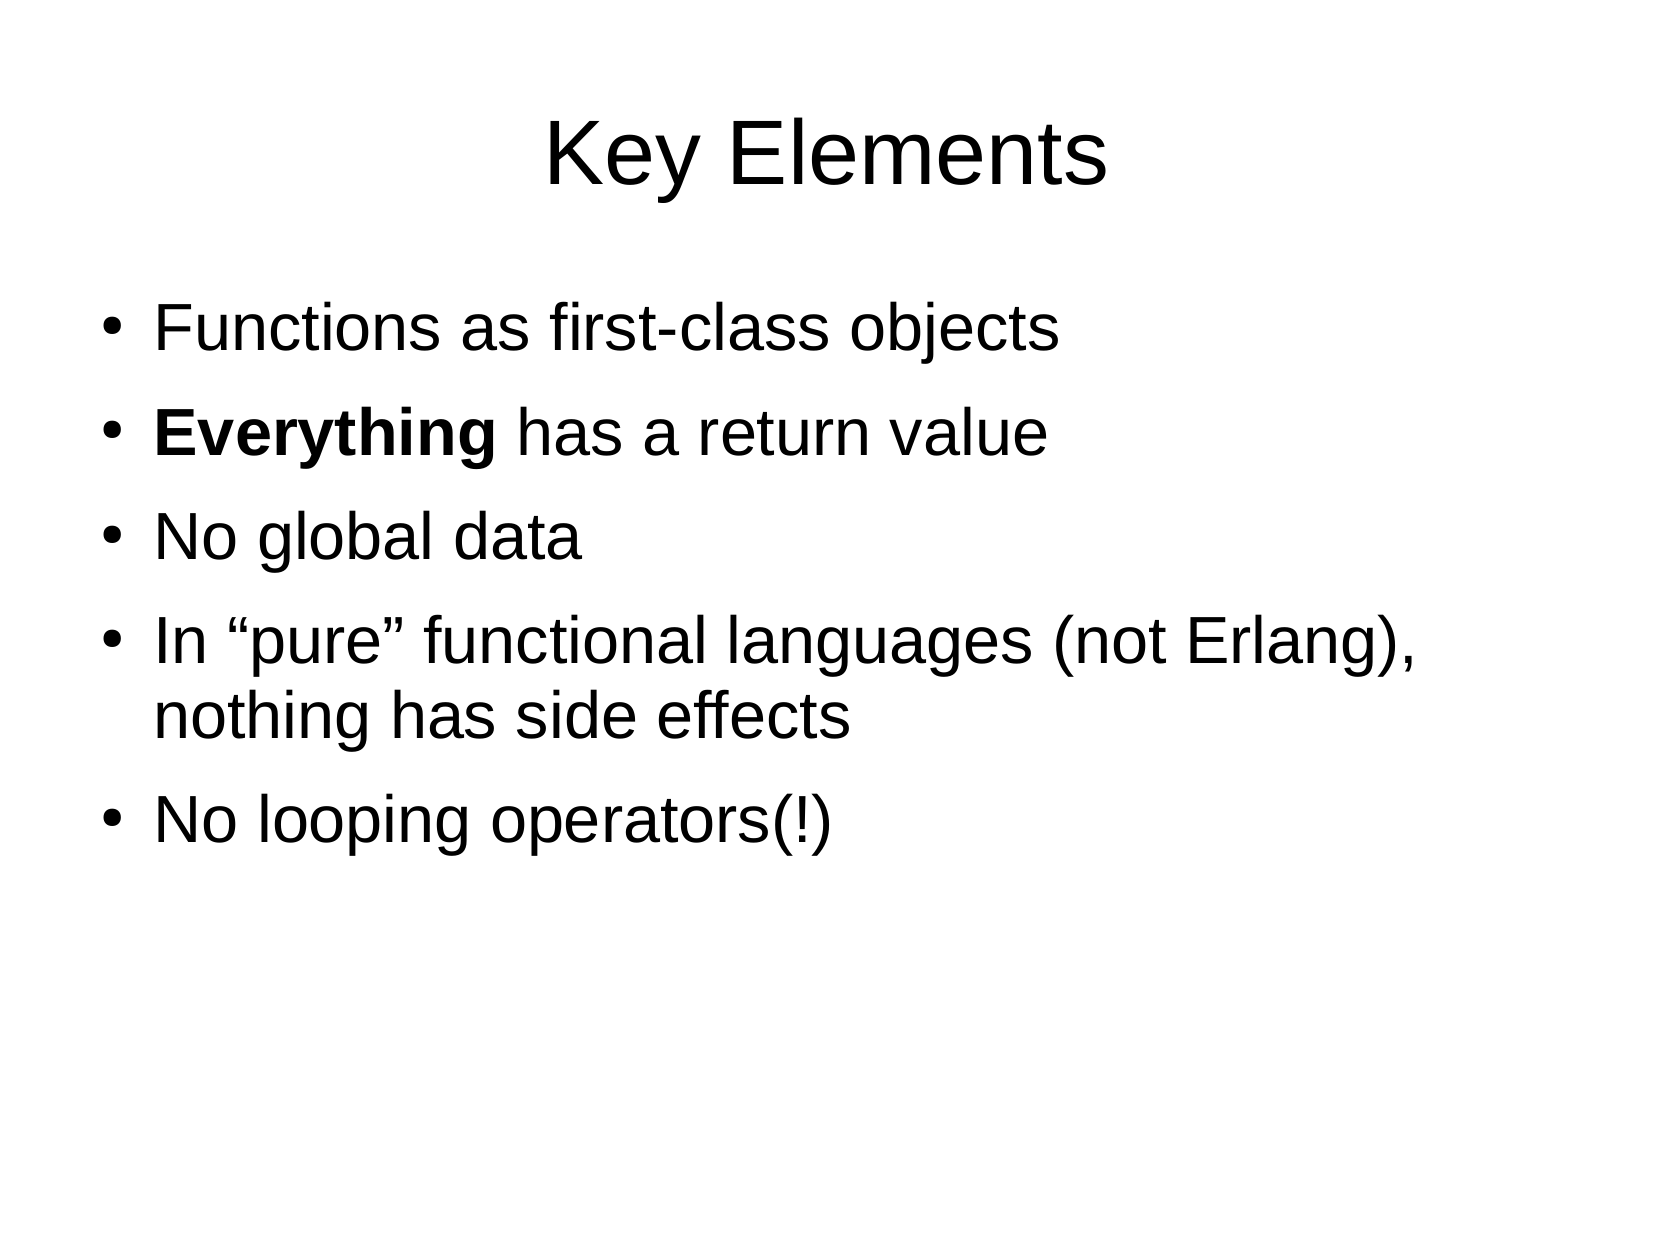

# Key Elements
Functions as first-class objects
Everything has a return value
No global data
In “pure” functional languages (not Erlang), nothing has side effects
No looping operators(!)